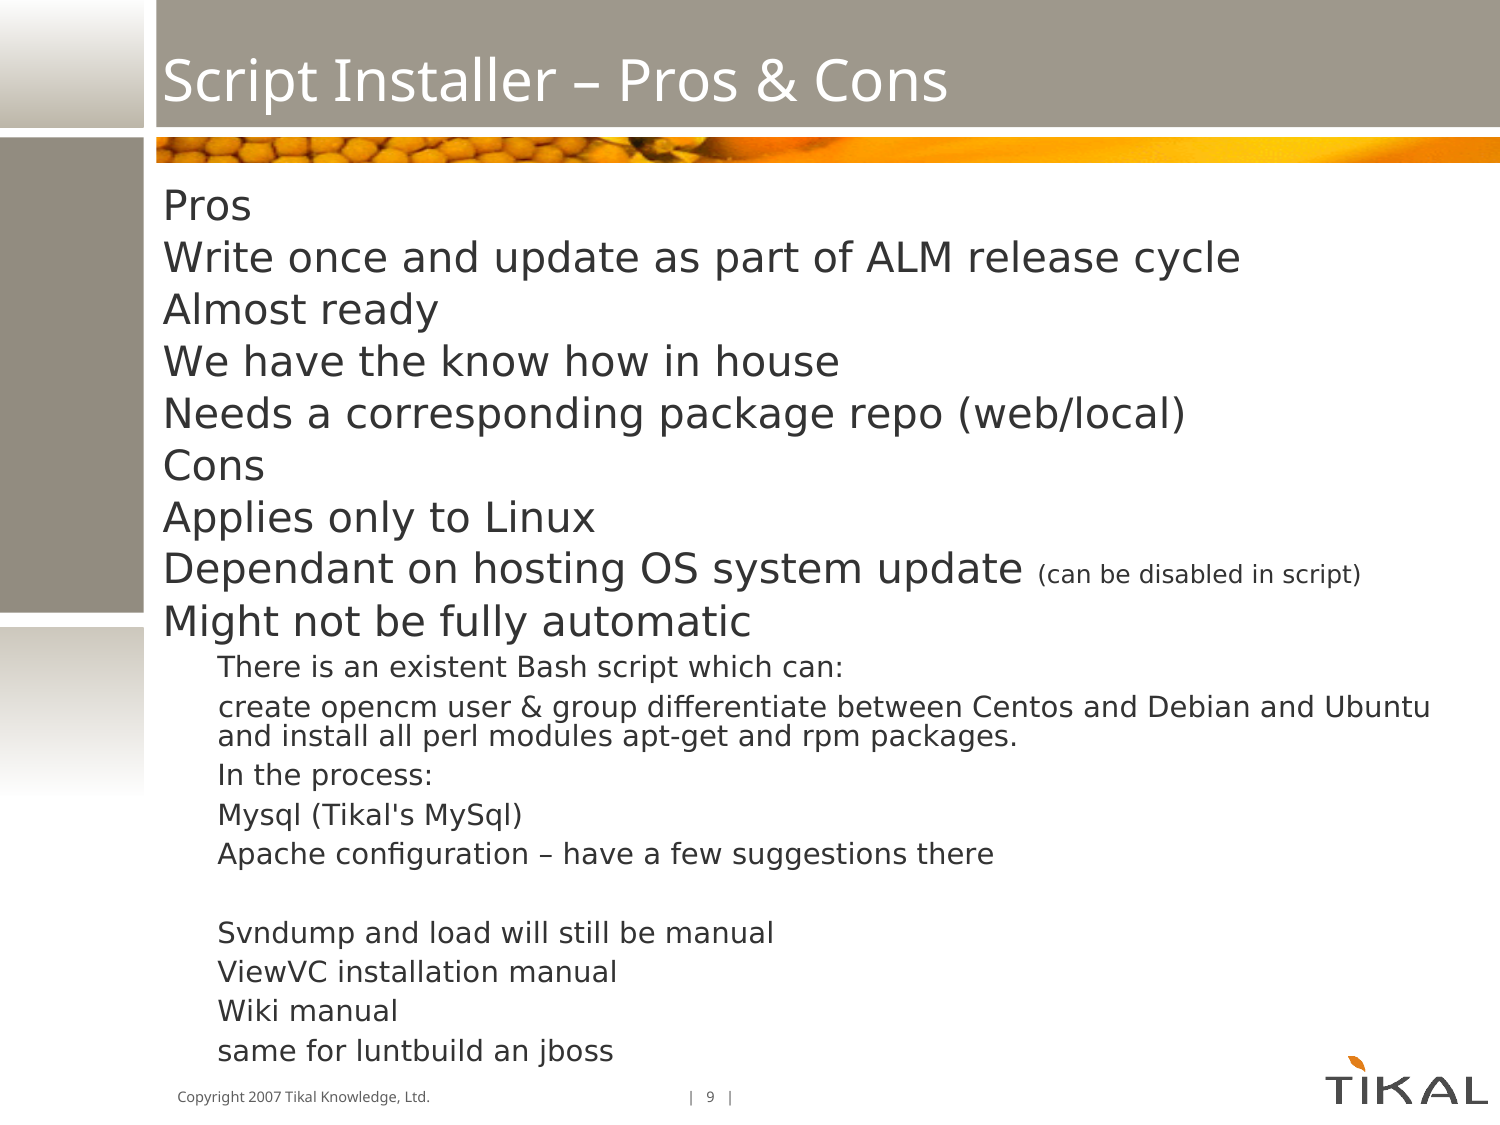

Script Installer – Pros & Cons
Pros
Write once and update as part of ALM release cycle
Almost ready
We have the know how in house
Needs a corresponding package repo (web/local)
Cons
Applies only to Linux
Dependant on hosting OS system update (can be disabled in script)
Might not be fully automatic
	There is an existent Bash script which can:
 create opencm user & group differentiate between Centos and Debian and Ubuntu and install all perl modules apt-get and rpm packages.
	In the process:
	Mysql (Tikal's MySql)
	Apache configuration – have a few suggestions there
	Svndump and load will still be manual
	ViewVC installation manual
	Wiki manual
	same for luntbuild an jboss